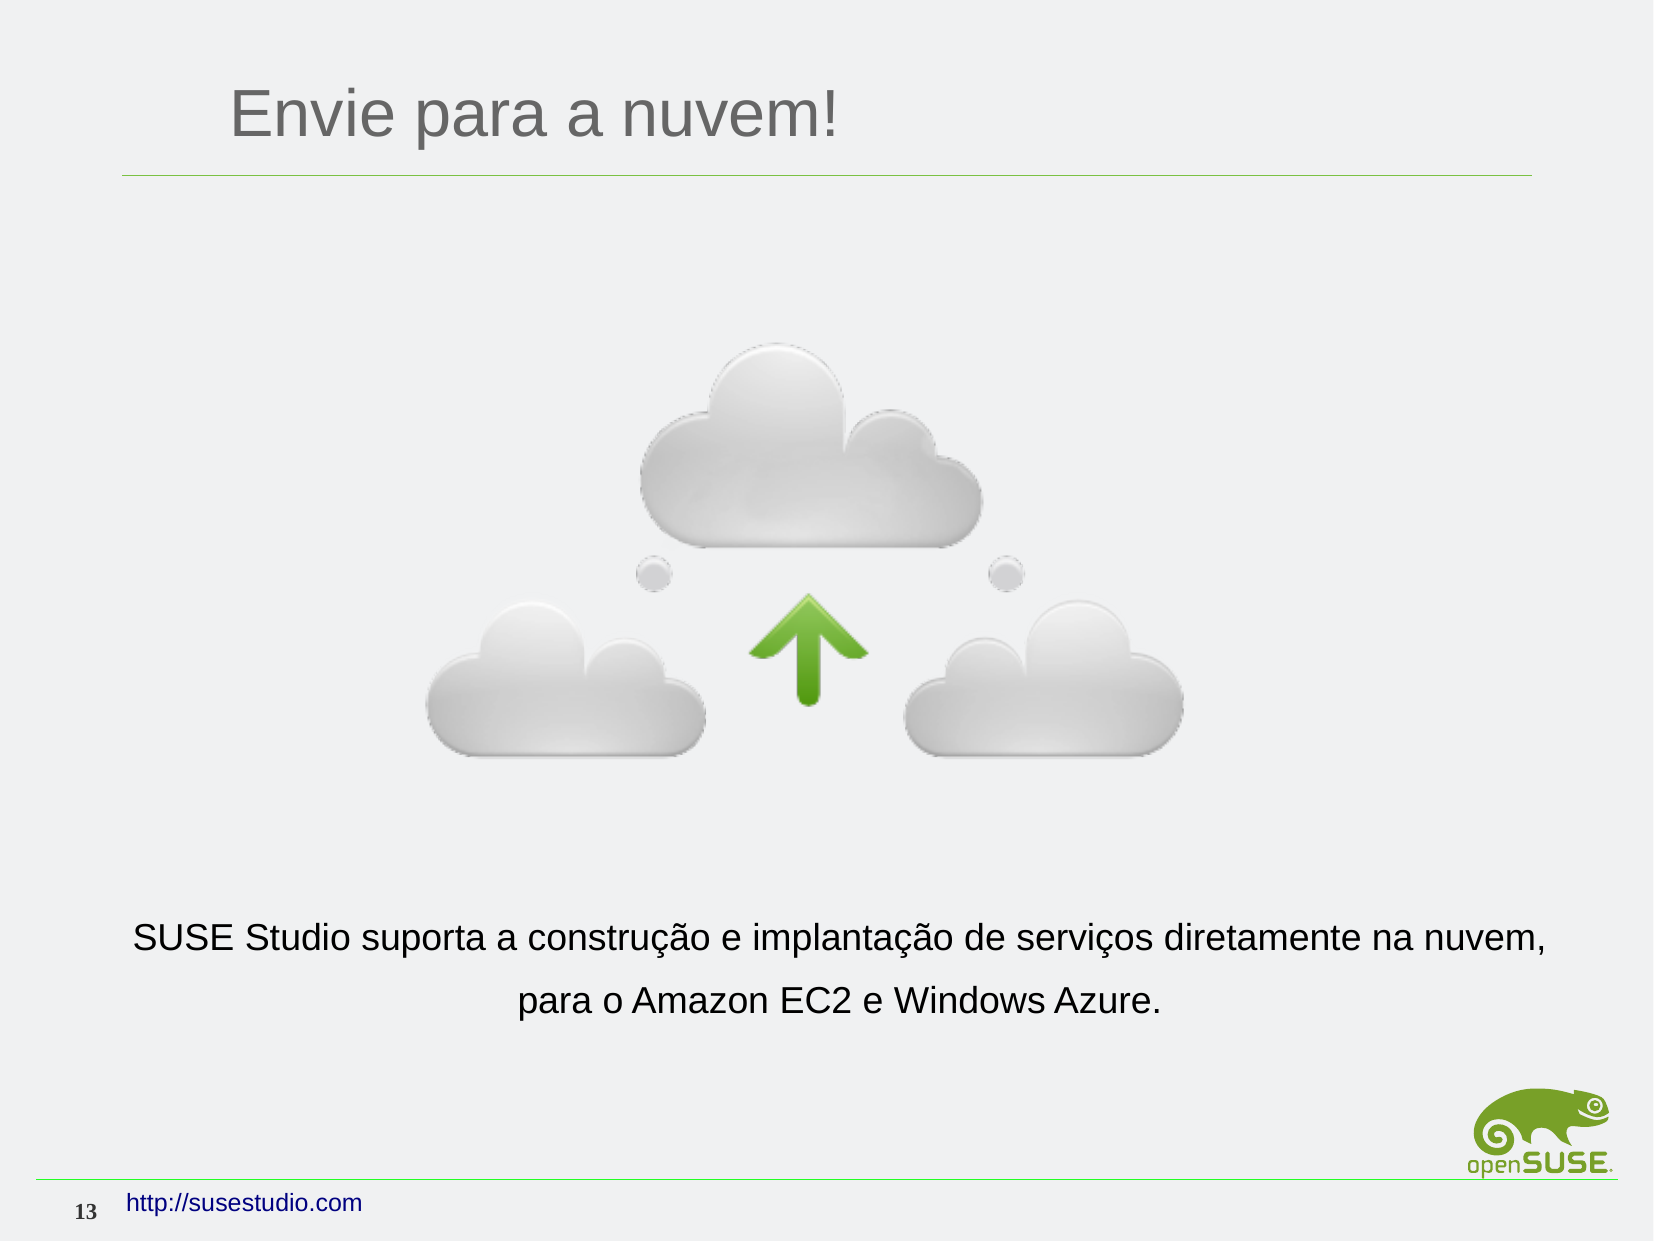

# Envie para a nuvem!
SUSE Studio suporta a construção e implantação de serviços diretamente na nuvem, para o Amazon EC2 e Windows Azure.
http://susestudio.com
13
Construindo appliances com o SUSE Studio